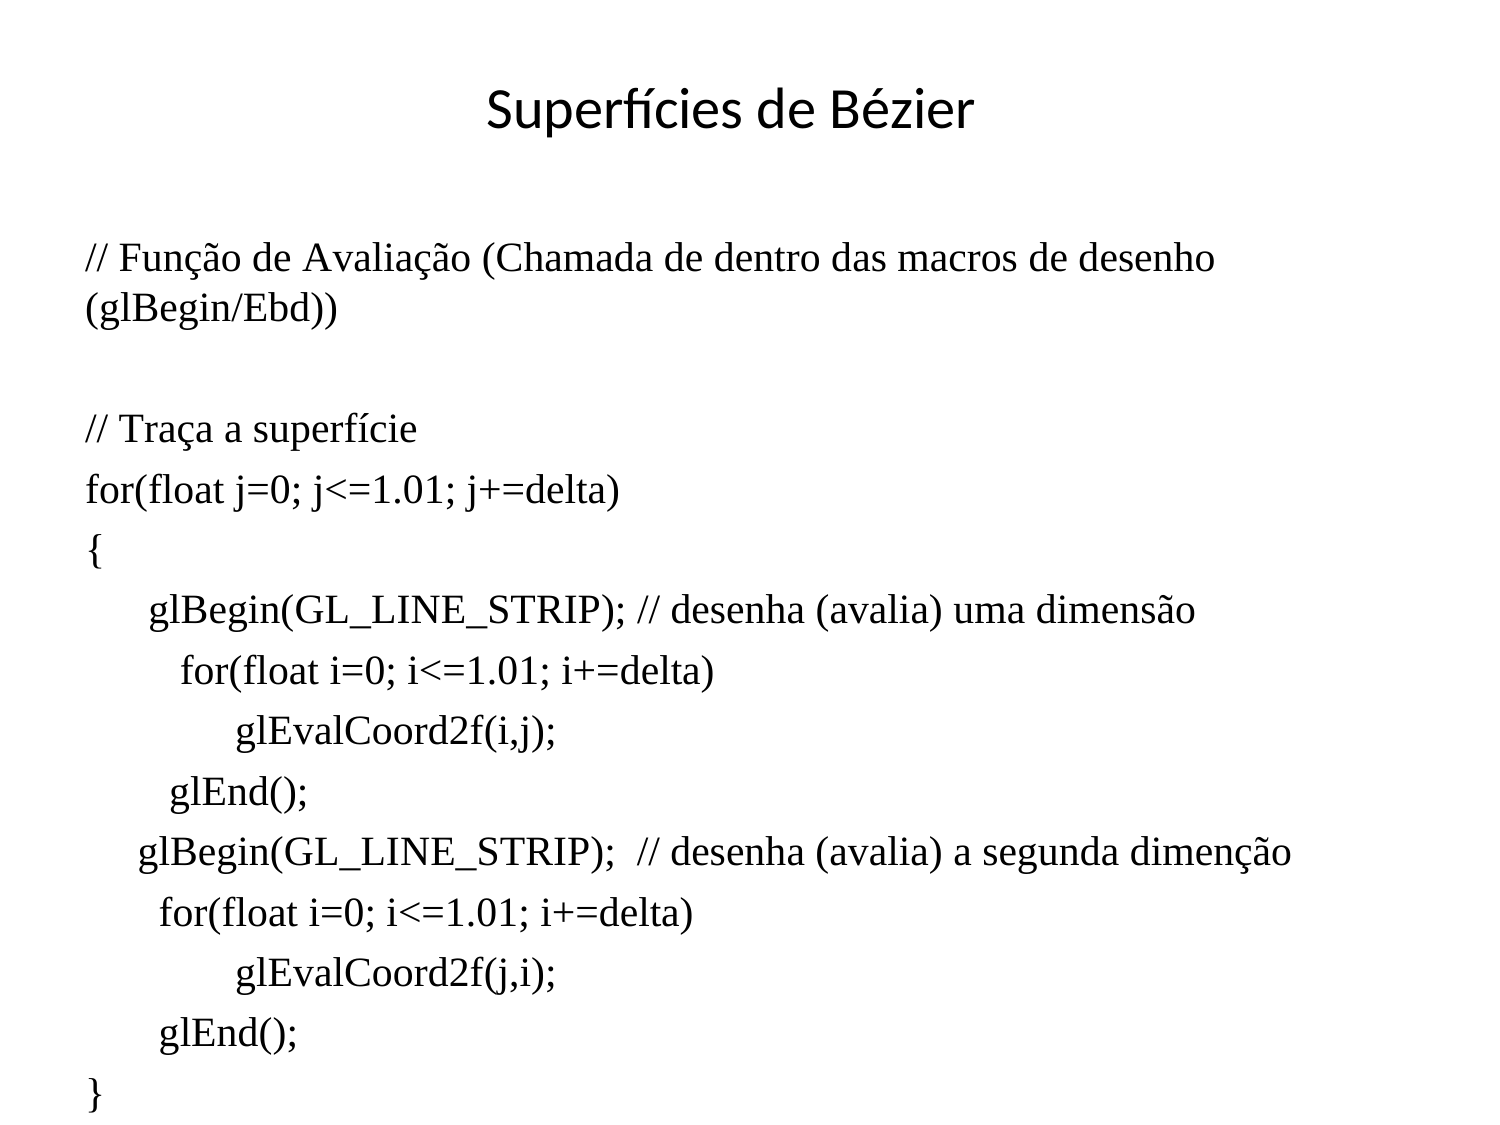

# Superfícies de Bézier
// Função de Avaliação (Chamada de dentro das macros de desenho (glBegin/Ebd))
// Traça a superfície
for(float j=0; j<=1.01; j+=delta)
{
 glBegin(GL_LINE_STRIP); // desenha (avalia) uma dimensão
 for(float i=0; i<=1.01; i+=delta)
	glEvalCoord2f(i,j);
 glEnd();
 glBegin(GL_LINE_STRIP); // desenha (avalia) a segunda dimenção
 for(float i=0; i<=1.01; i+=delta)
	glEvalCoord2f(j,i);
 glEnd();
}